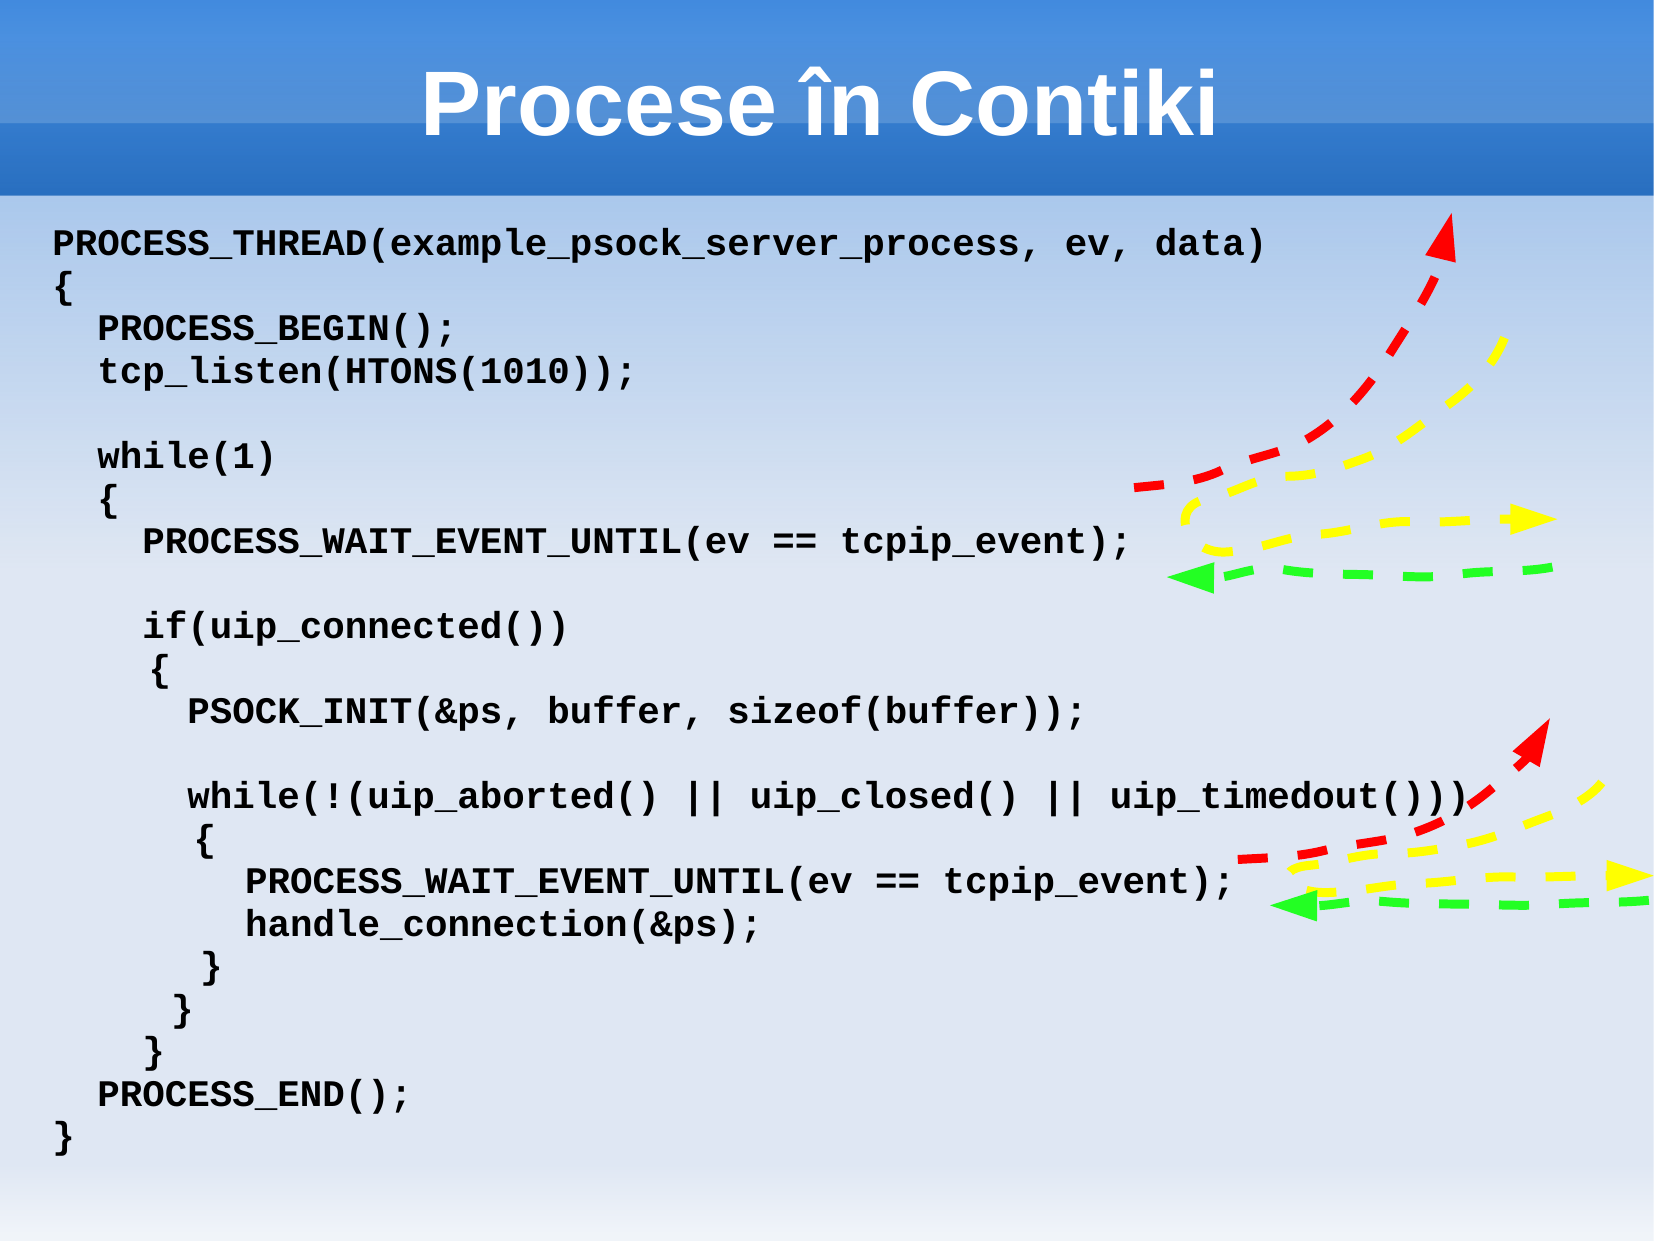

# Procese în Contiki
PROCESS_THREAD(example_psock_server_process, ev, data)
{
 PROCESS_BEGIN();
 tcp_listen(HTONS(1010));
 while(1)
 {
 PROCESS_WAIT_EVENT_UNTIL(ev == tcpip_event);
 if(uip_connected())
	 {
 PSOCK_INIT(&ps, buffer, sizeof(buffer));
 while(!(uip_aborted() || uip_closed() || uip_timedout()))
	 {
		 PROCESS_WAIT_EVENT_UNTIL(ev == tcpip_event);
	 	 handle_connection(&ps);
 	}
	 }
 }
 PROCESS_END();
}